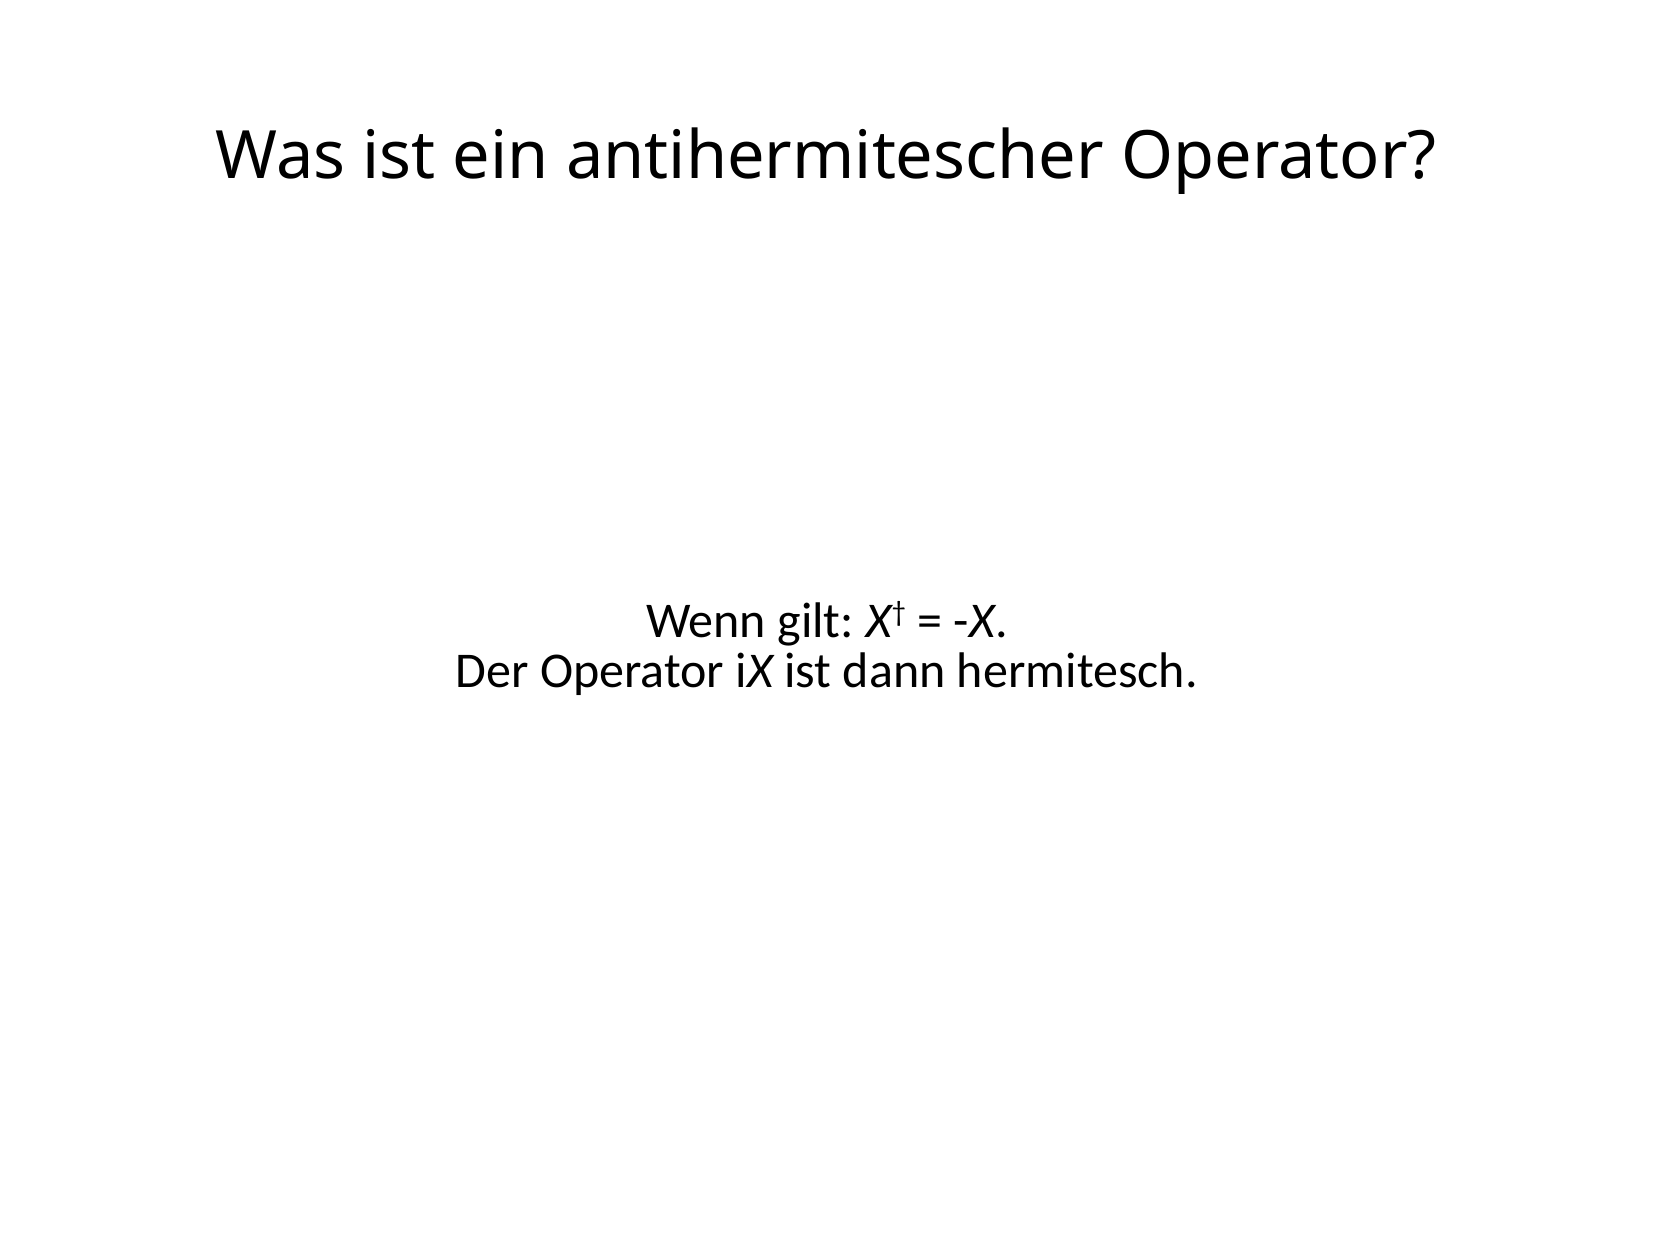

# Was ist ein antihermitescher Operator?
Wenn gilt: X† = -X.
Der Operator iX ist dann hermitesch.